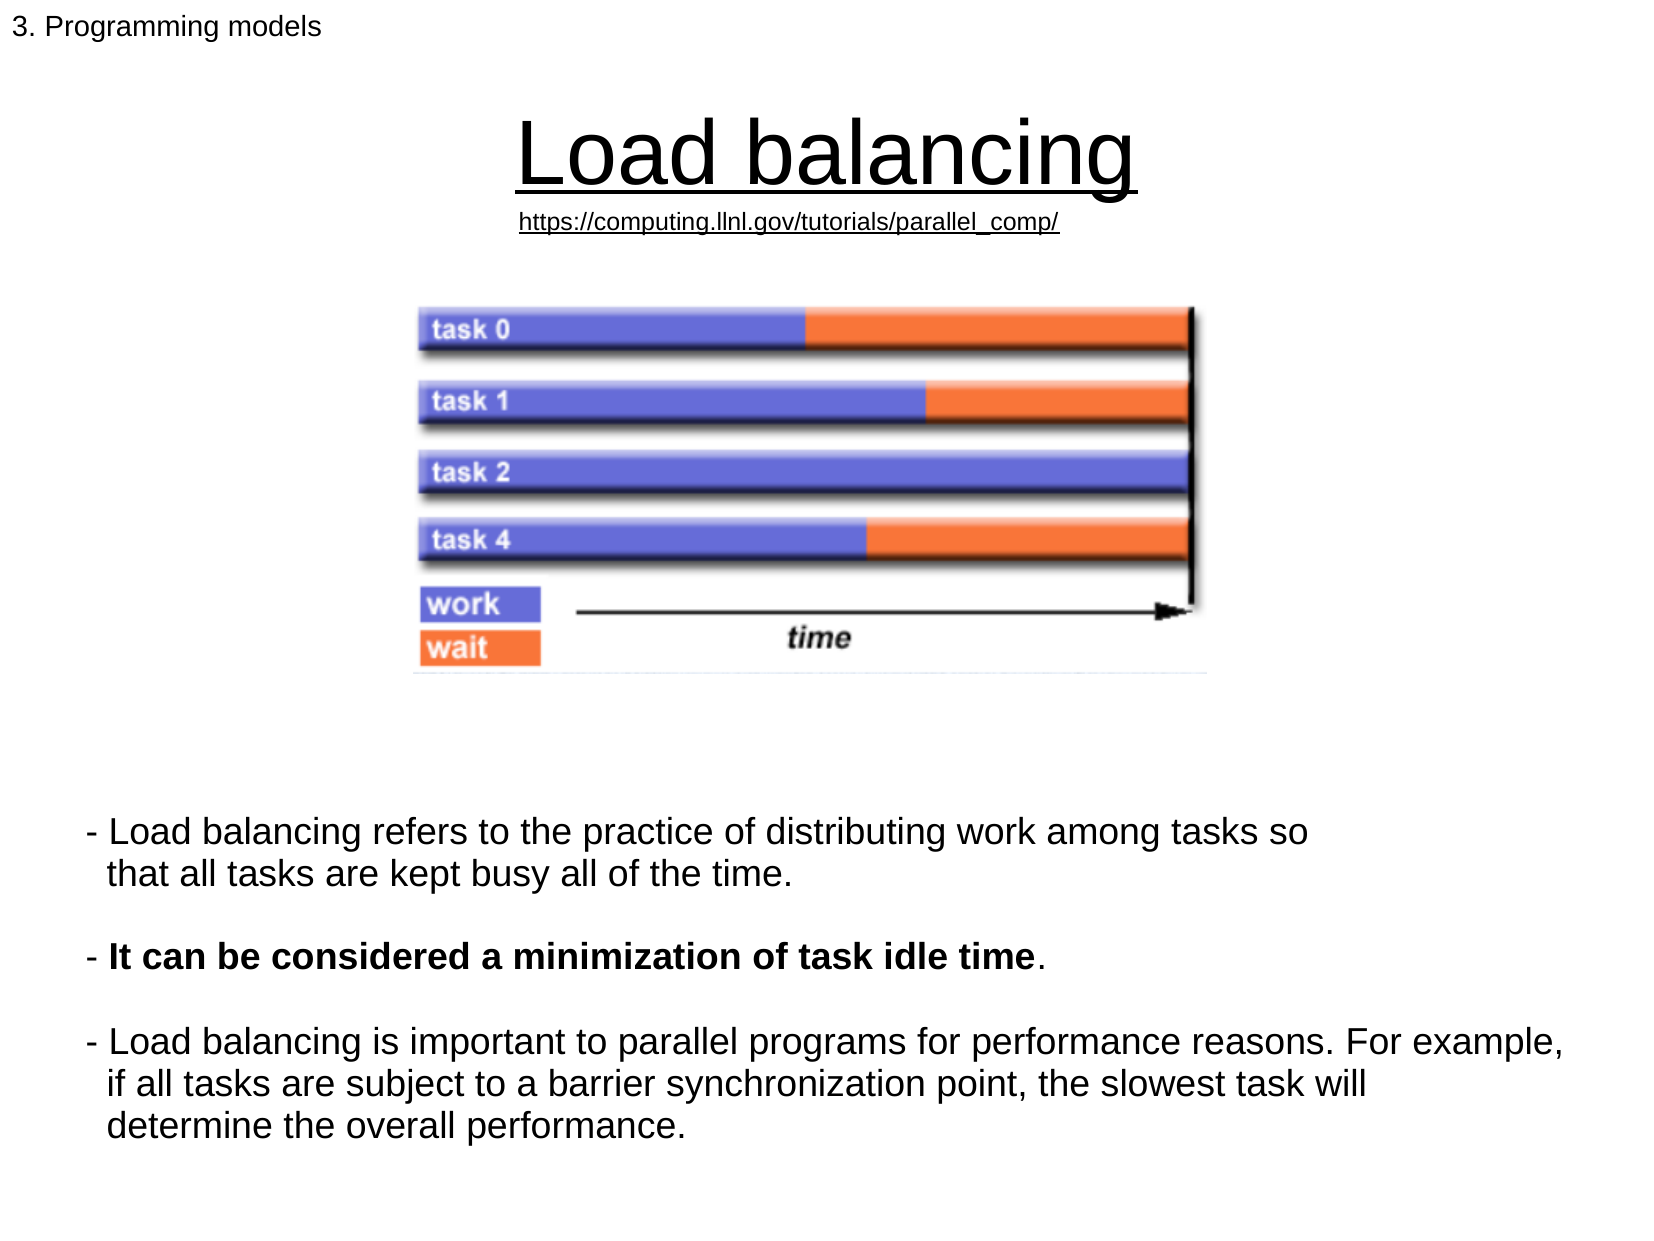

3. Programming models
# Load balancing
https://computing.llnl.gov/tutorials/parallel_comp/
- Load balancing refers to the practice of distributing work among tasks so
 that all tasks are kept busy all of the time.
- It can be considered a minimization of task idle time.
- Load balancing is important to parallel programs for performance reasons. For example,
 if all tasks are subject to a barrier synchronization point, the slowest task will
 determine the overall performance.